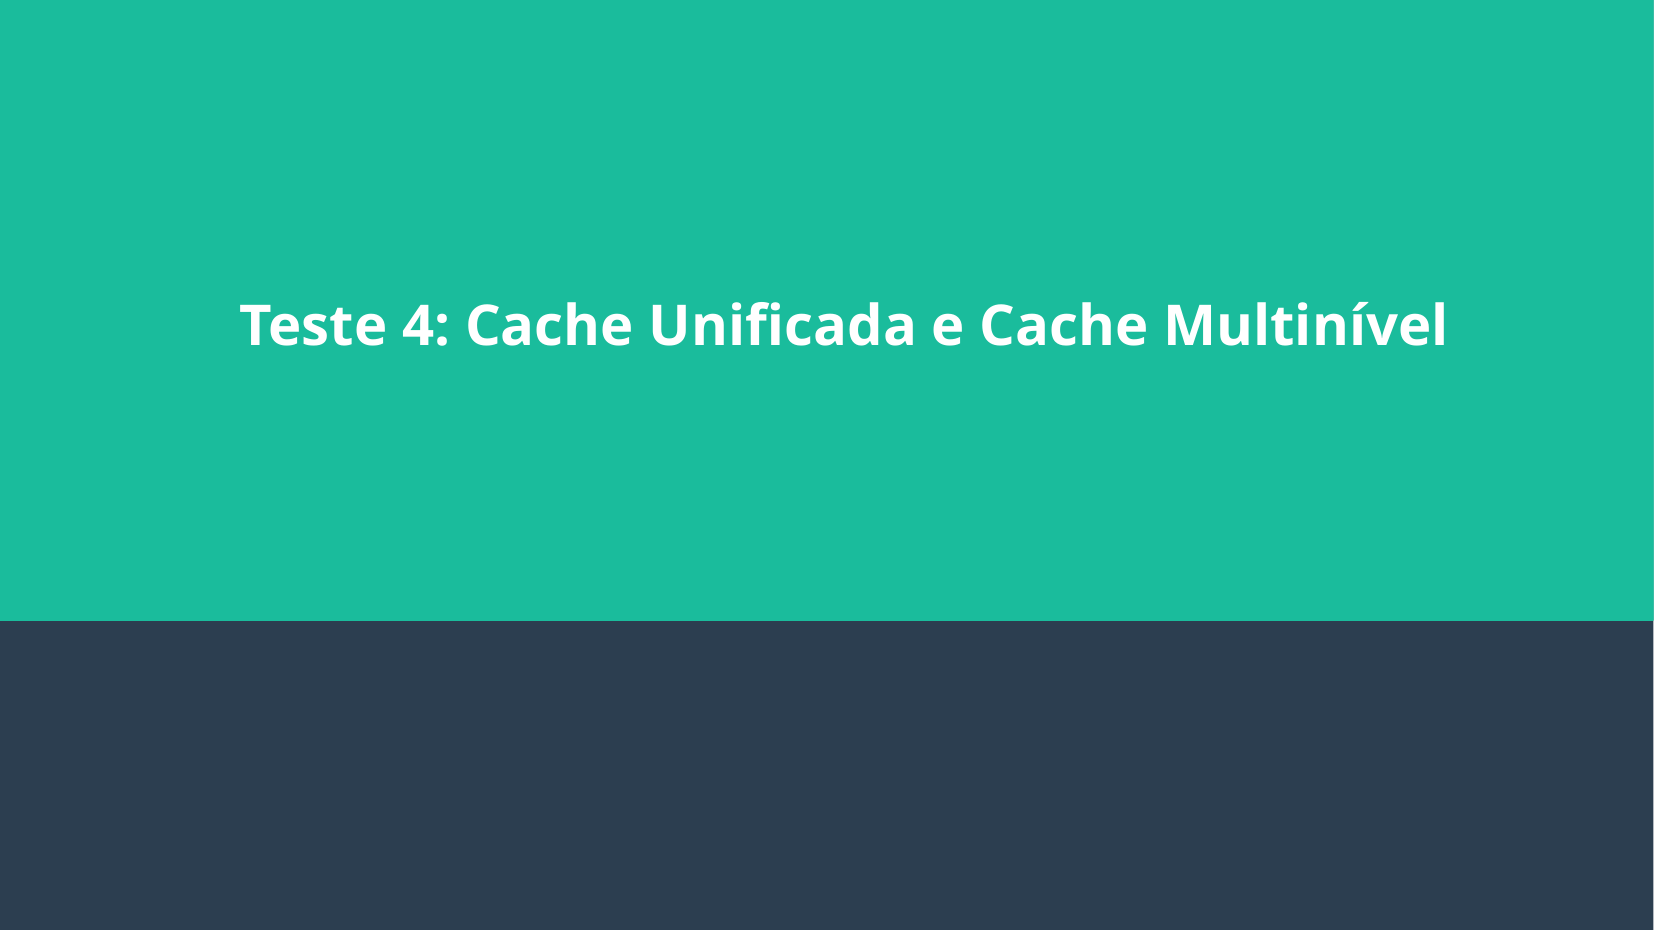

# Teste 4: Cache Unificada e Cache Multinível